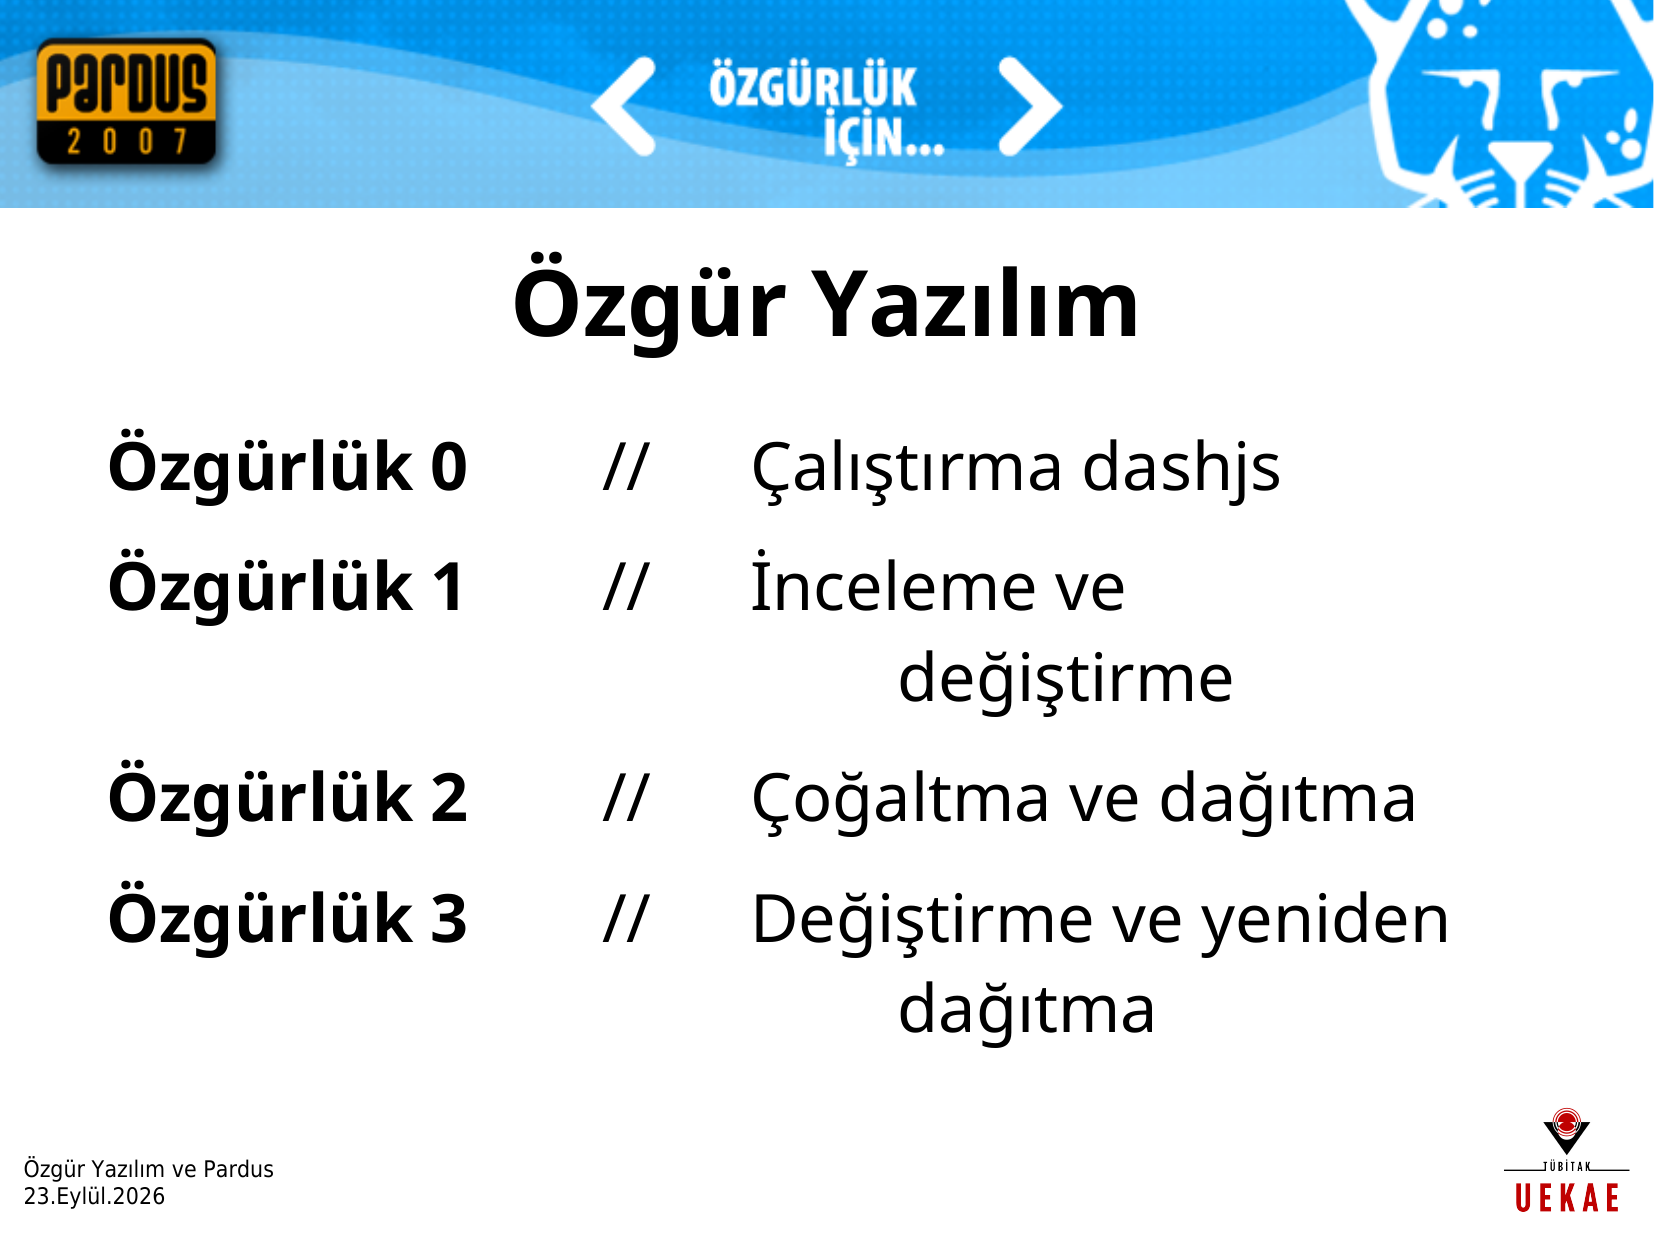

# Özgür Yazılım
Özgürlük 0		//		Çalıştırma dashjs
Özgürlük 1		//		İnceleme ve 																değiştirme
Özgürlük 2		//		Çoğaltma ve dağıtma
Özgürlük 3		//		Değiştirme ve yeniden 												dağıtma